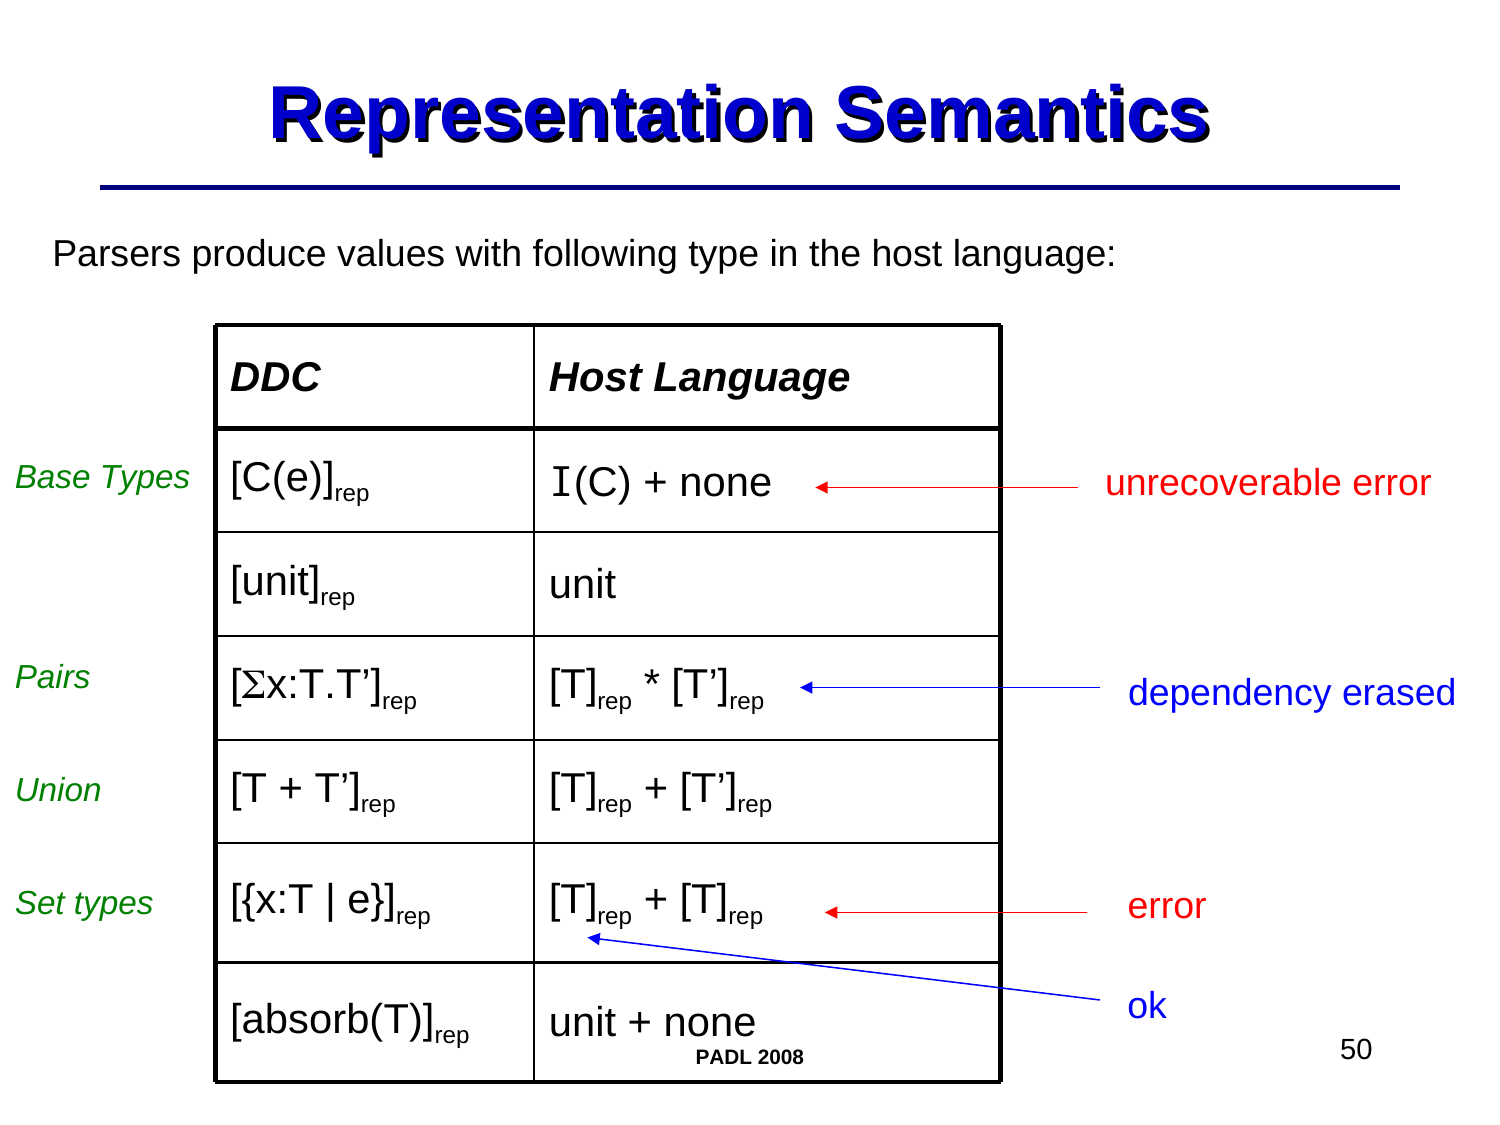

# Representation Semantics
Parsers produce values with following type in the host language:
DDC
Host Language
[C(e)]rep
I(C) + none
[unit]rep
unit
[x:T.T’]rep
[T]rep * [T’]rep
[T + T’]rep
[T]rep + [T’]rep
[{x:T | e}]rep
[T]rep + [T]rep
[absorb(T)]rep
unit + none
Base Types
unrecoverable error
Pairs
dependency erased
Union
Set types
error
ok
50